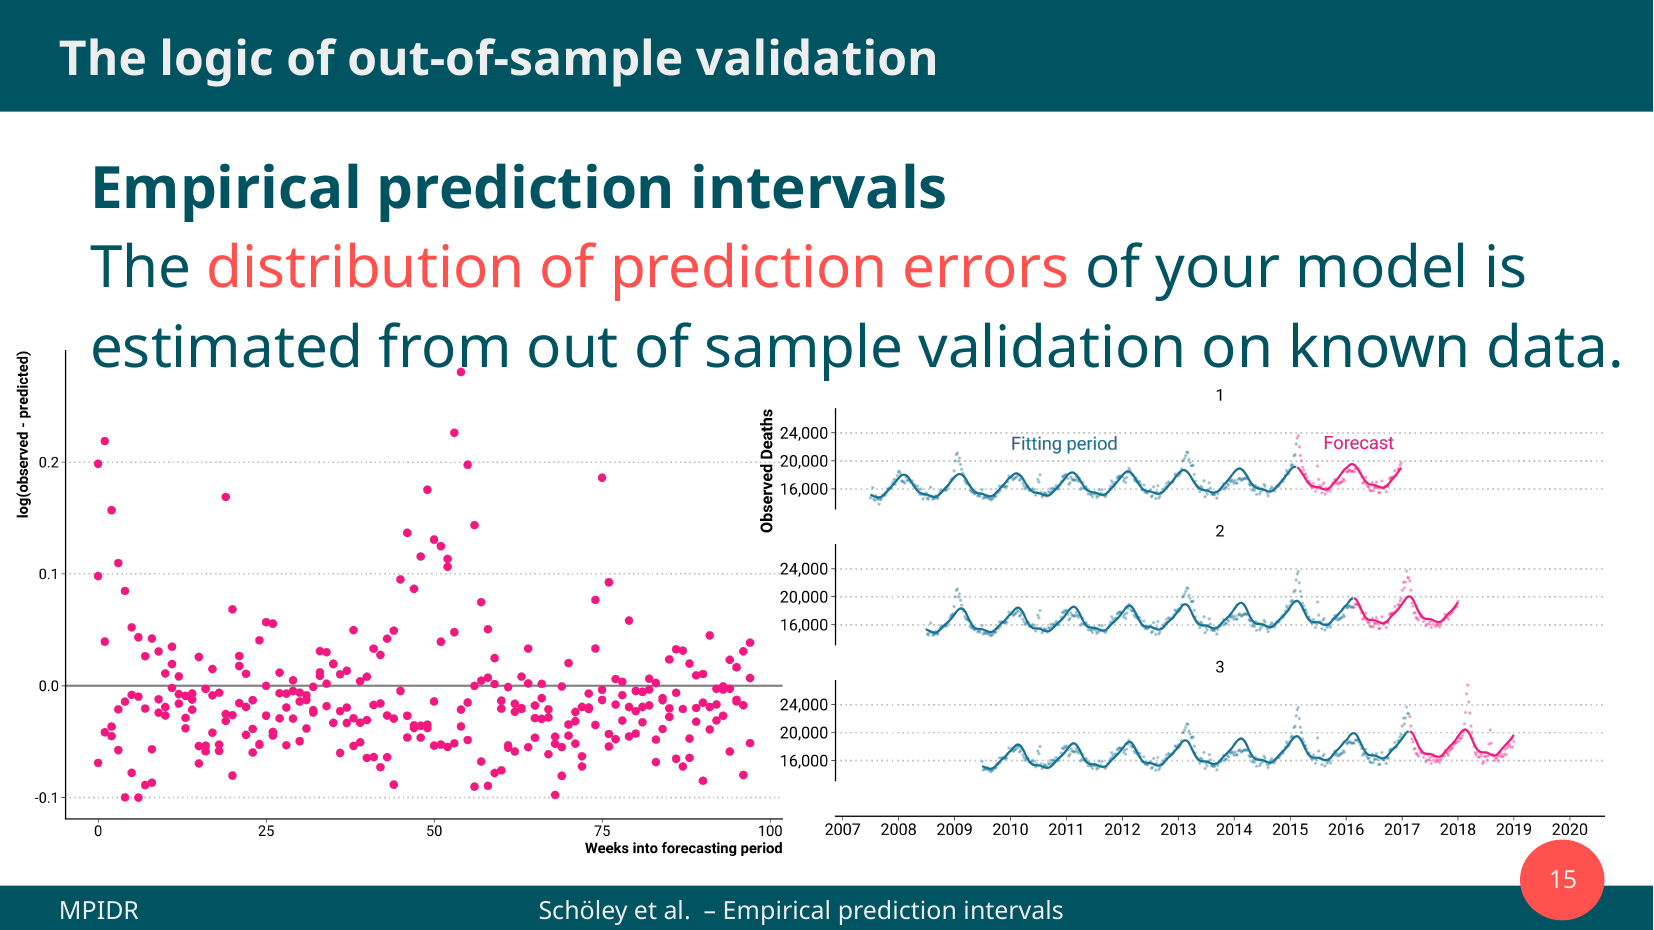

# The logic of out-of-sample validation
Empirical prediction intervals
The distribution of prediction errors of your model is
estimated from out of sample validation on known data.
15
MPIDR
Schöley et al. – Empirical prediction intervals